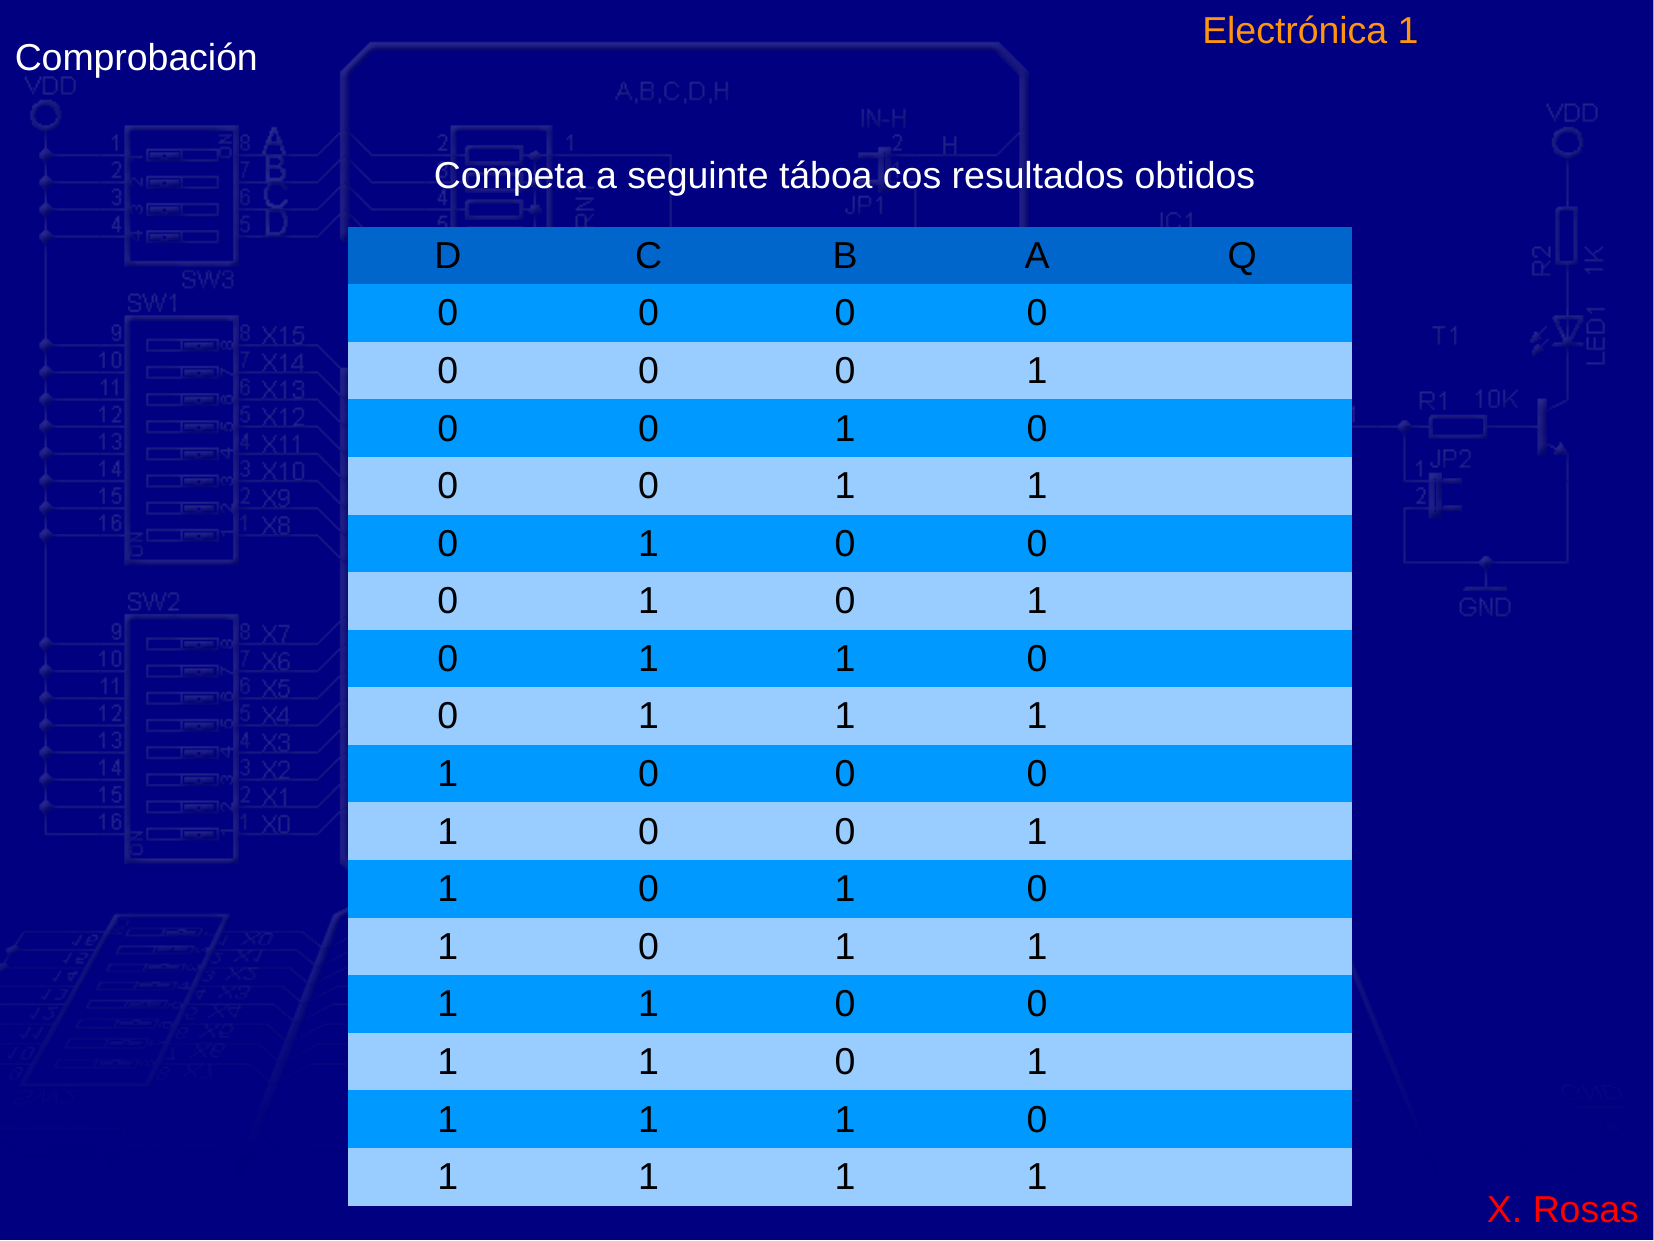

Electrónica 1
Comprobación
Competa a seguinte táboa cos resultados obtidos
| D | C | B | A | Q |
| --- | --- | --- | --- | --- |
| 0 | 0 | 0 | 0 | |
| 0 | 0 | 0 | 1 | |
| 0 | 0 | 1 | 0 | |
| 0 | 0 | 1 | 1 | |
| 0 | 1 | 0 | 0 | |
| 0 | 1 | 0 | 1 | |
| 0 | 1 | 1 | 0 | |
| 0 | 1 | 1 | 1 | |
| 1 | 0 | 0 | 0 | |
| 1 | 0 | 0 | 1 | |
| 1 | 0 | 1 | 0 | |
| 1 | 0 | 1 | 1 | |
| 1 | 1 | 0 | 0 | |
| 1 | 1 | 0 | 1 | |
| 1 | 1 | 1 | 0 | |
| 1 | 1 | 1 | 1 | |
X. Rosas